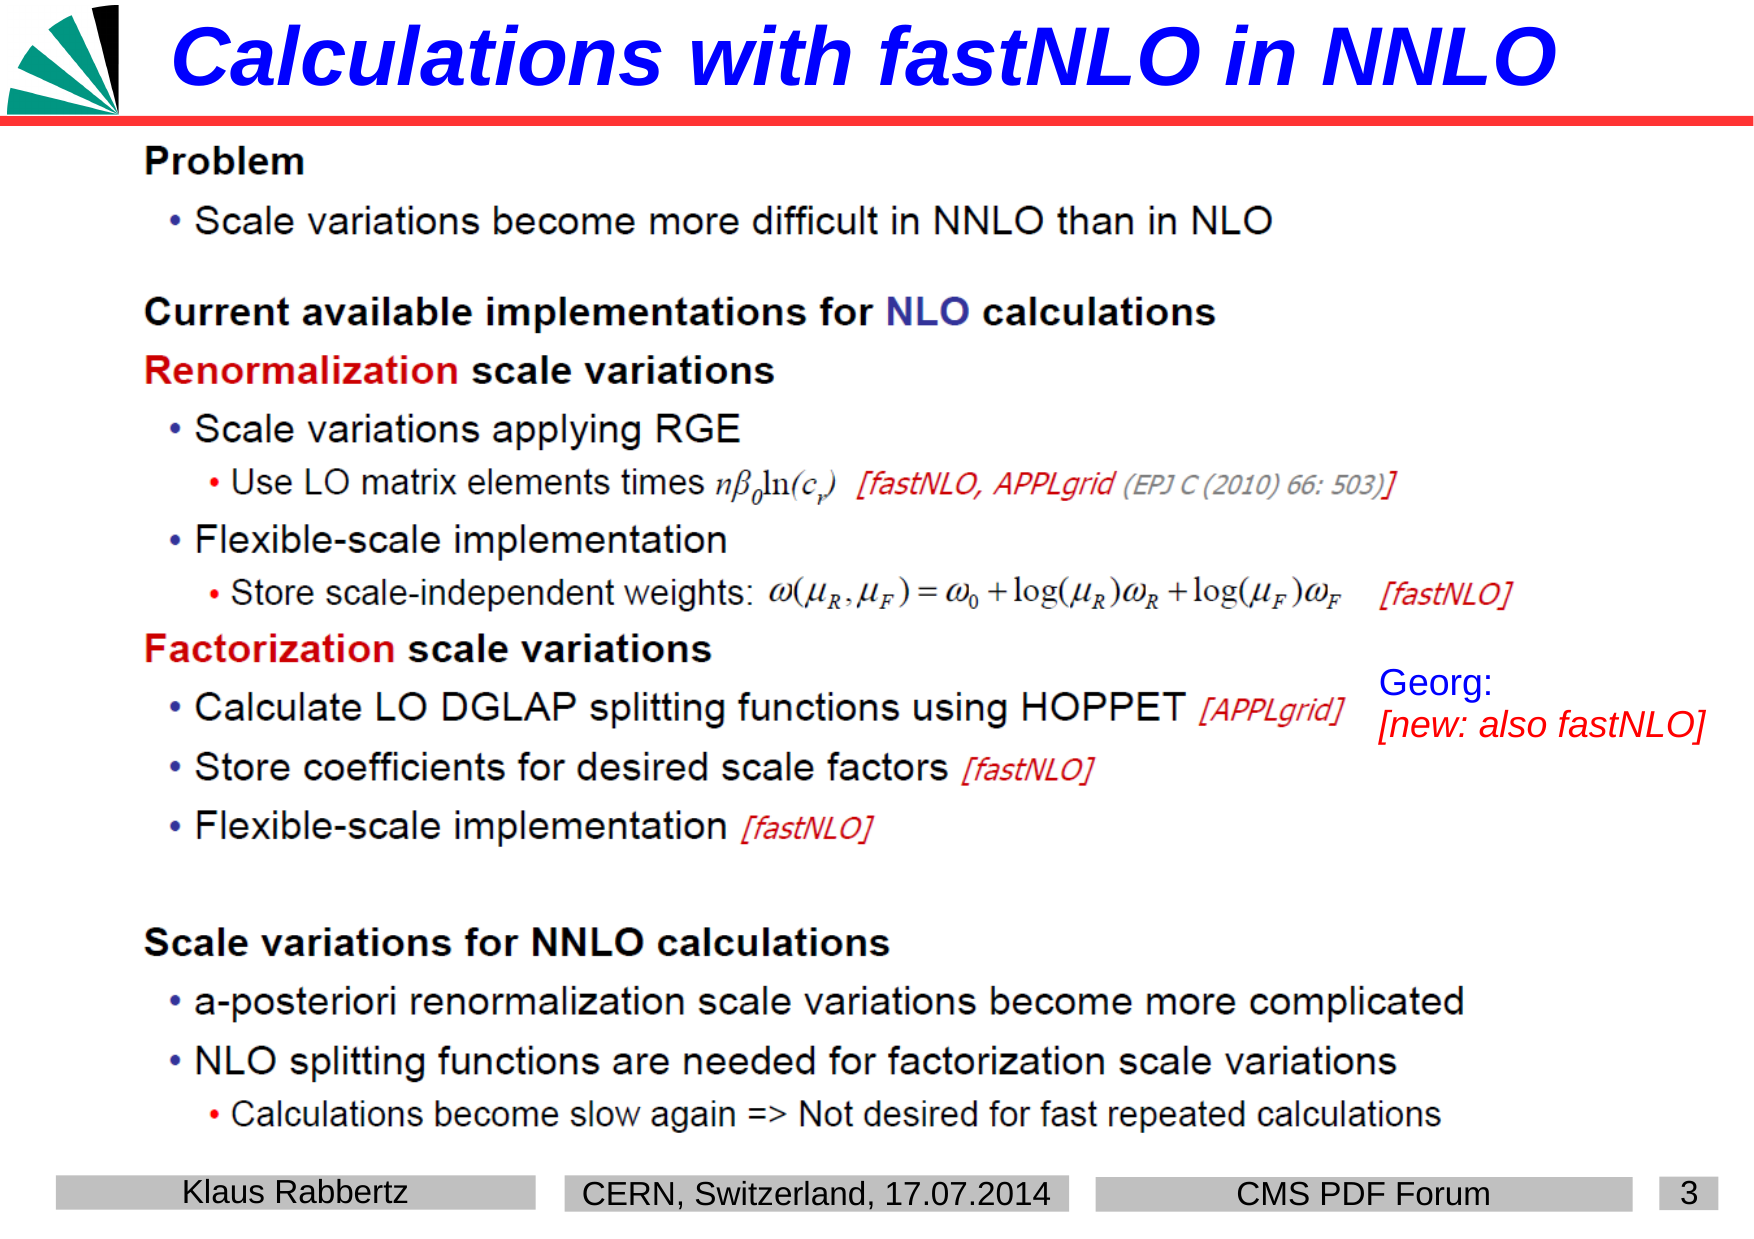

# Calculations with fastNLO in NNLO
Georg:
[new: also fastNLO]